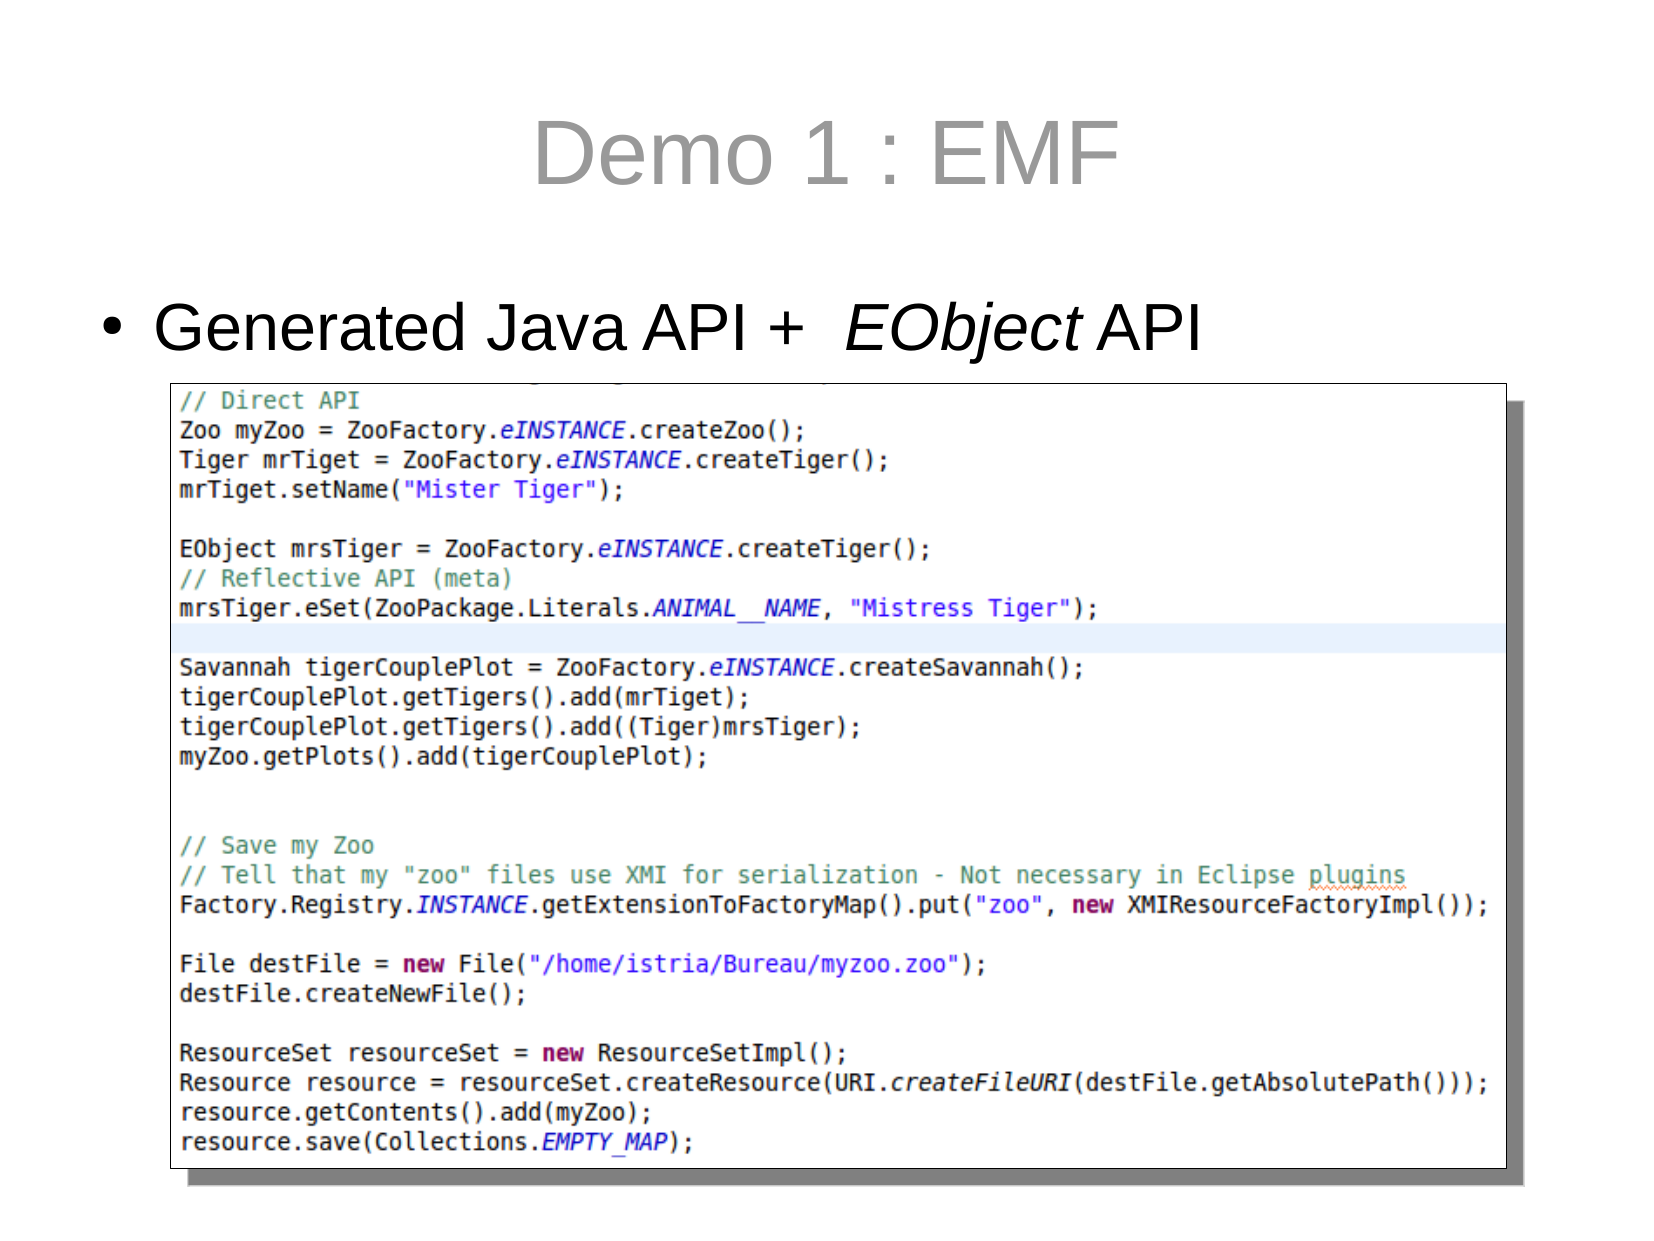

# Demo 1 : EMF
Generated Java API +  EObject API